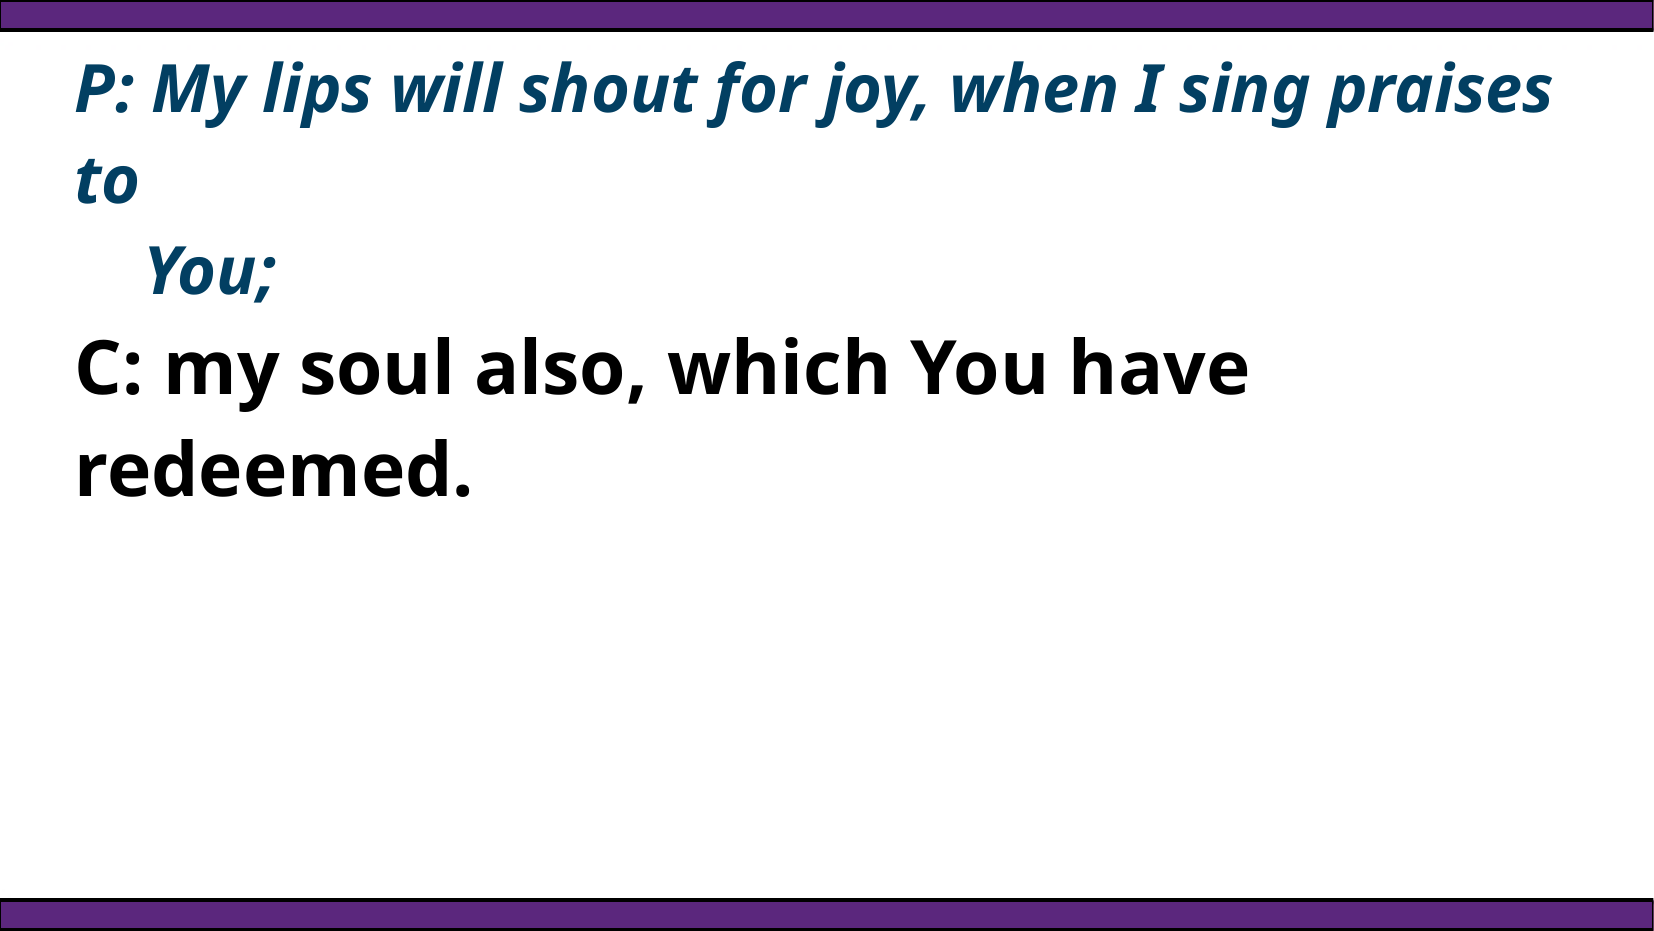

P: My lips will shout for joy, when I sing praises to
 You;
C: my soul also, which You have redeemed.